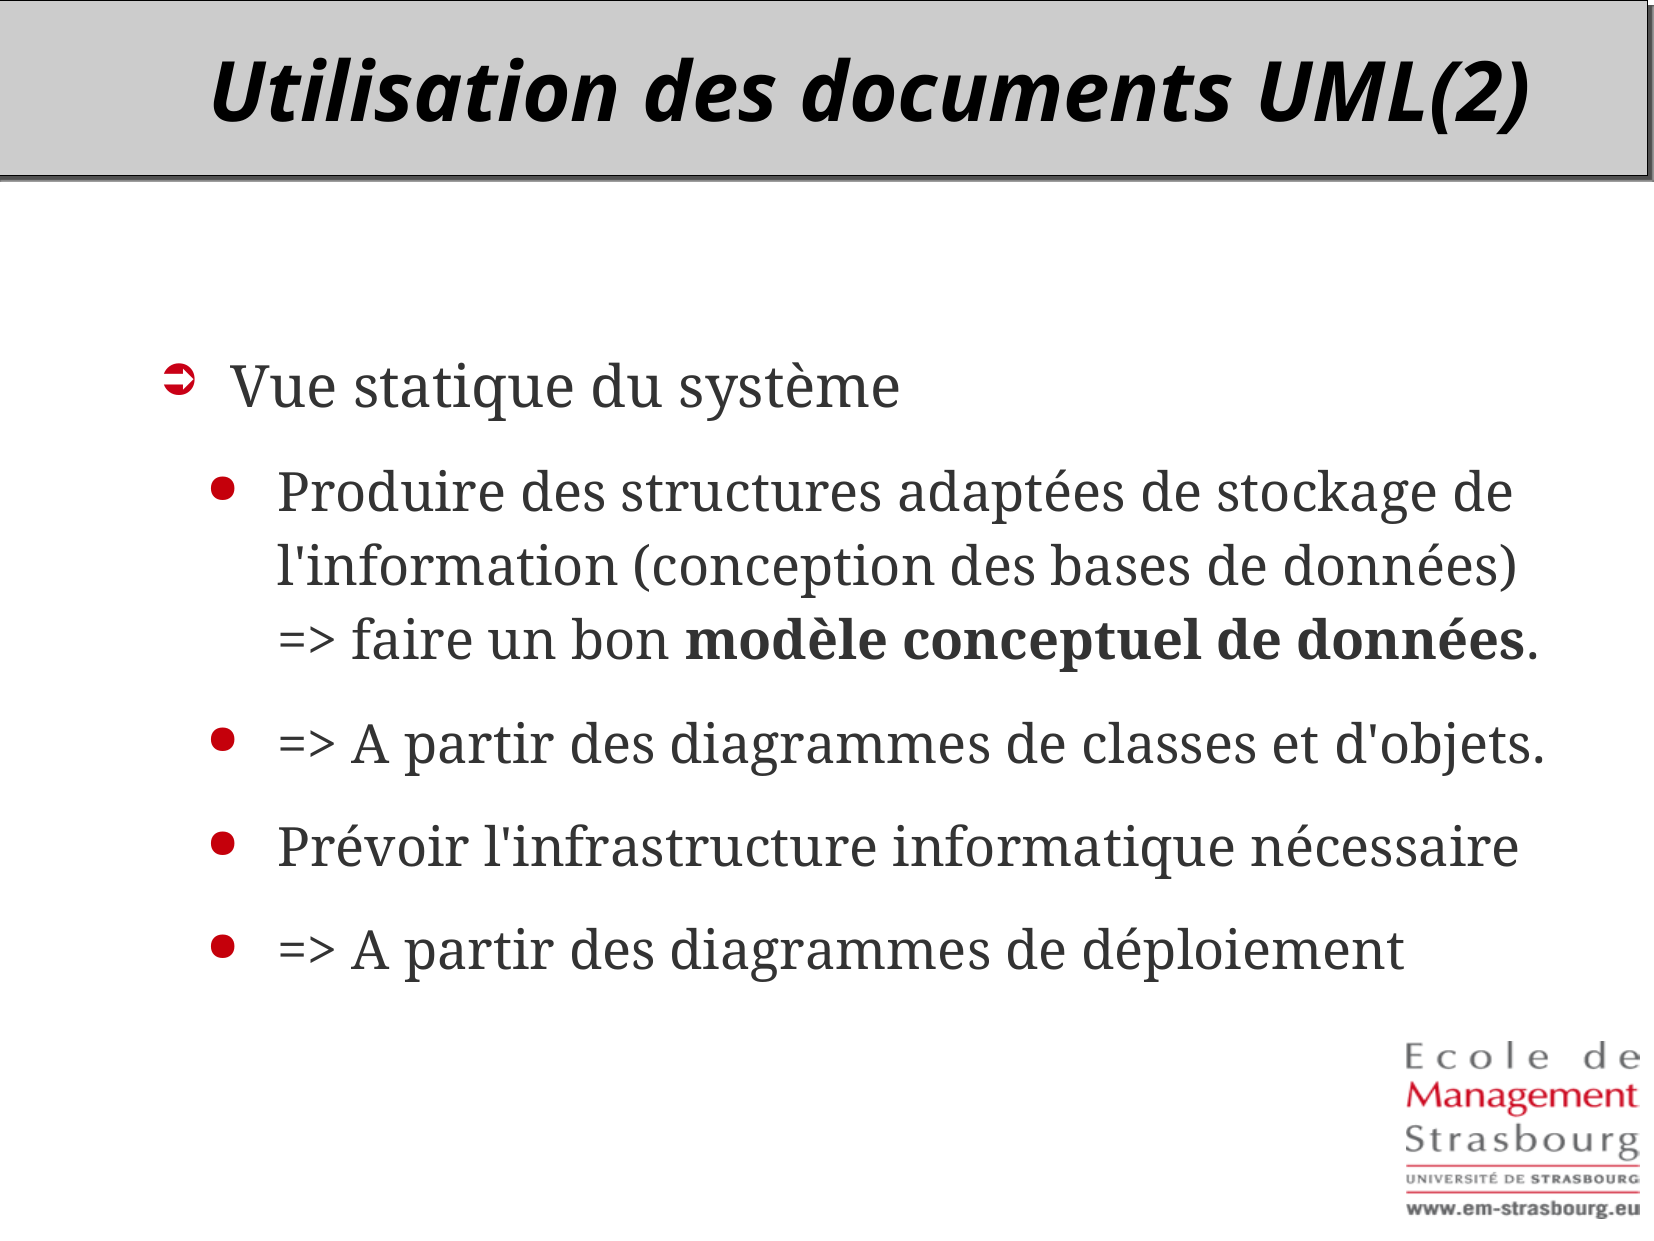

# Utilisation des documents UML(2)
Vue statique du système
Produire des structures adaptées de stockage de l'information (conception des bases de données) => faire un bon modèle conceptuel de données.
=> A partir des diagrammes de classes et d'objets.
Prévoir l'infrastructure informatique nécessaire
=> A partir des diagrammes de déploiement